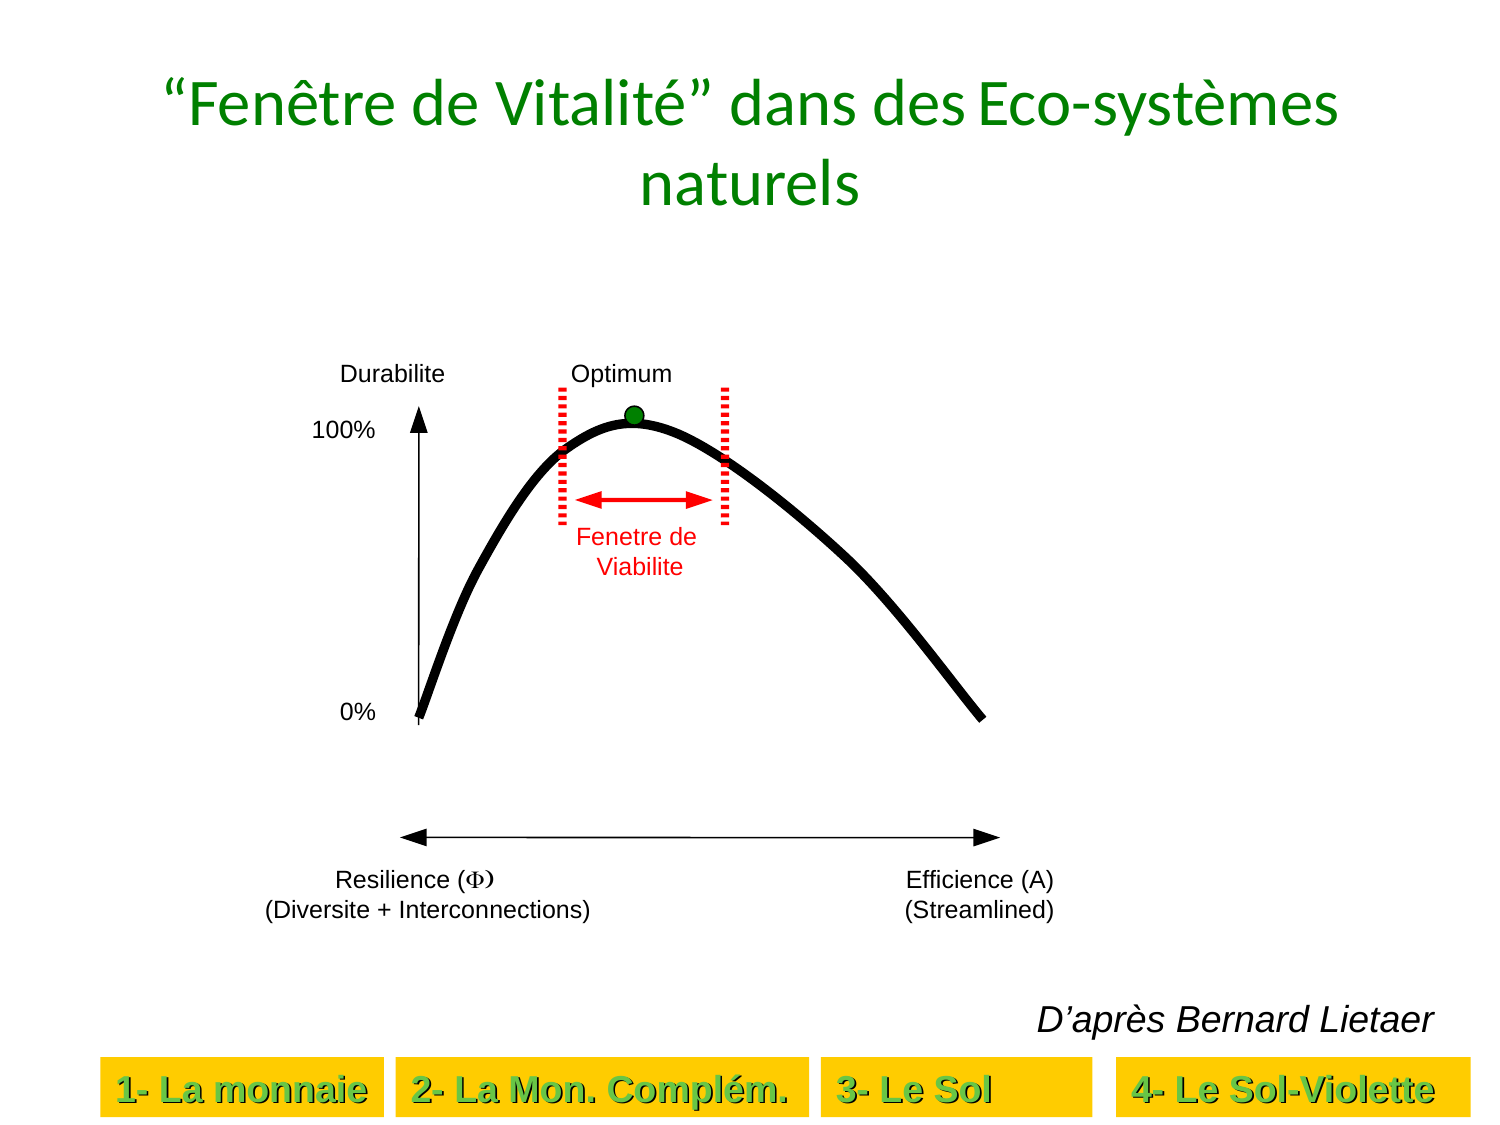

# “Fenêtre de Vitalité” dans des Eco-systèmes naturels
Durabilite Optimum
100%
Fenetre de
Viabilite
0%
 Resilience (F) Efficience (A)
(Diversite + Interconnections) (Streamlined)
D’après Bernard Lietaer